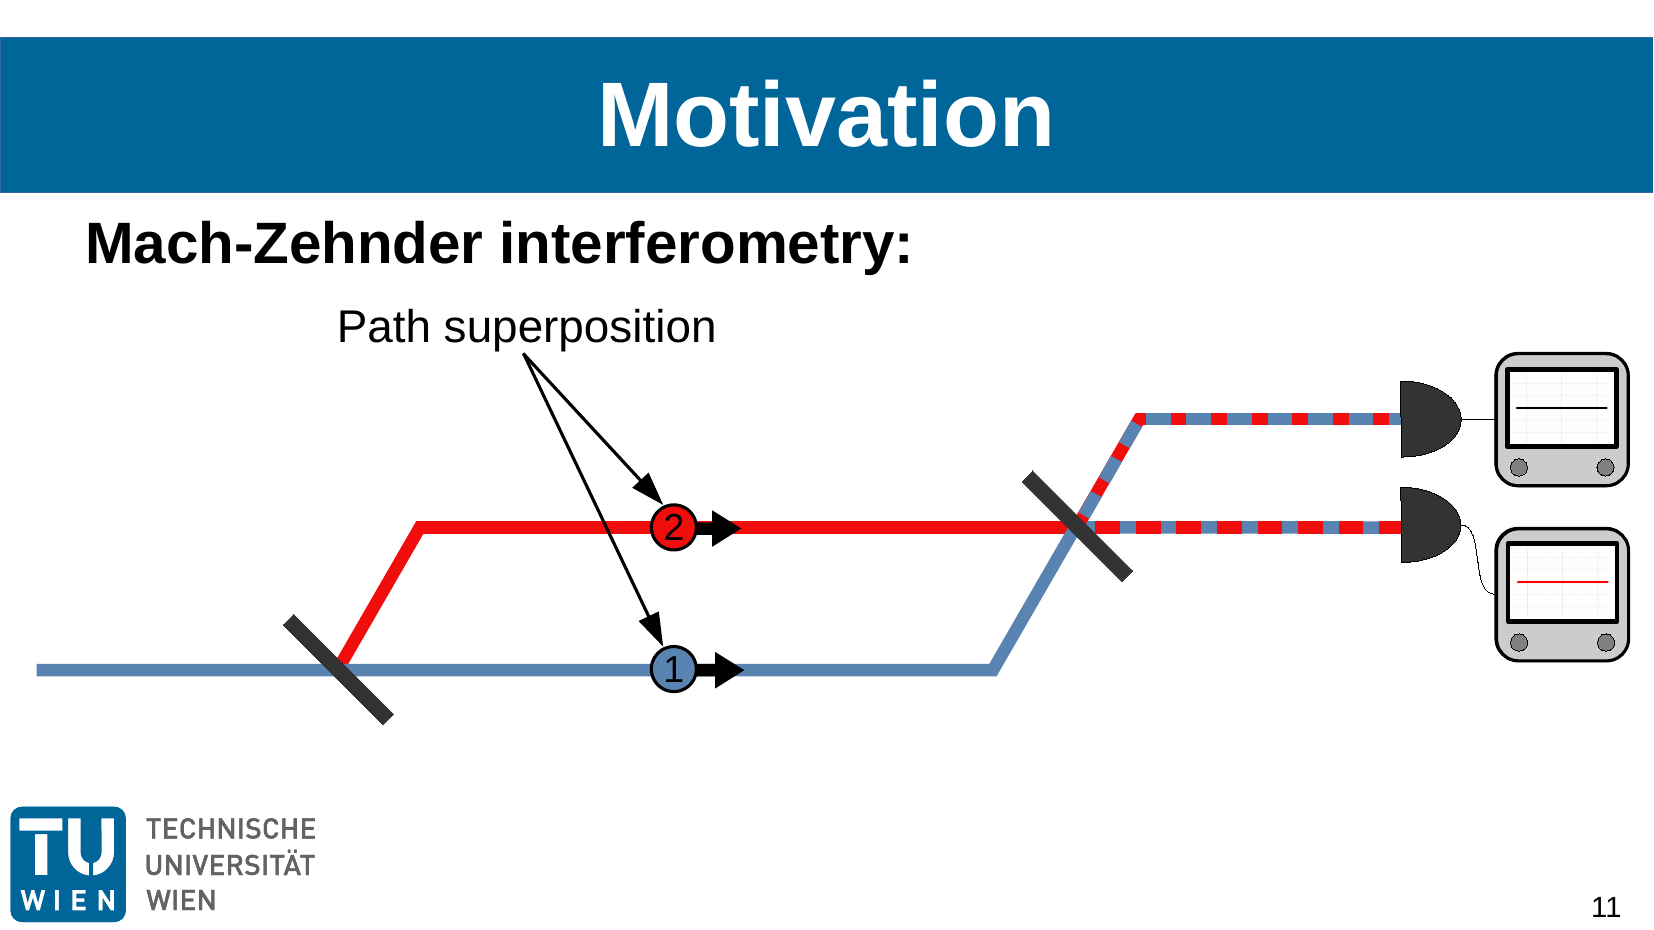

# Motivation
Mach-Zehnder interferometry:
Path superposition
2
1